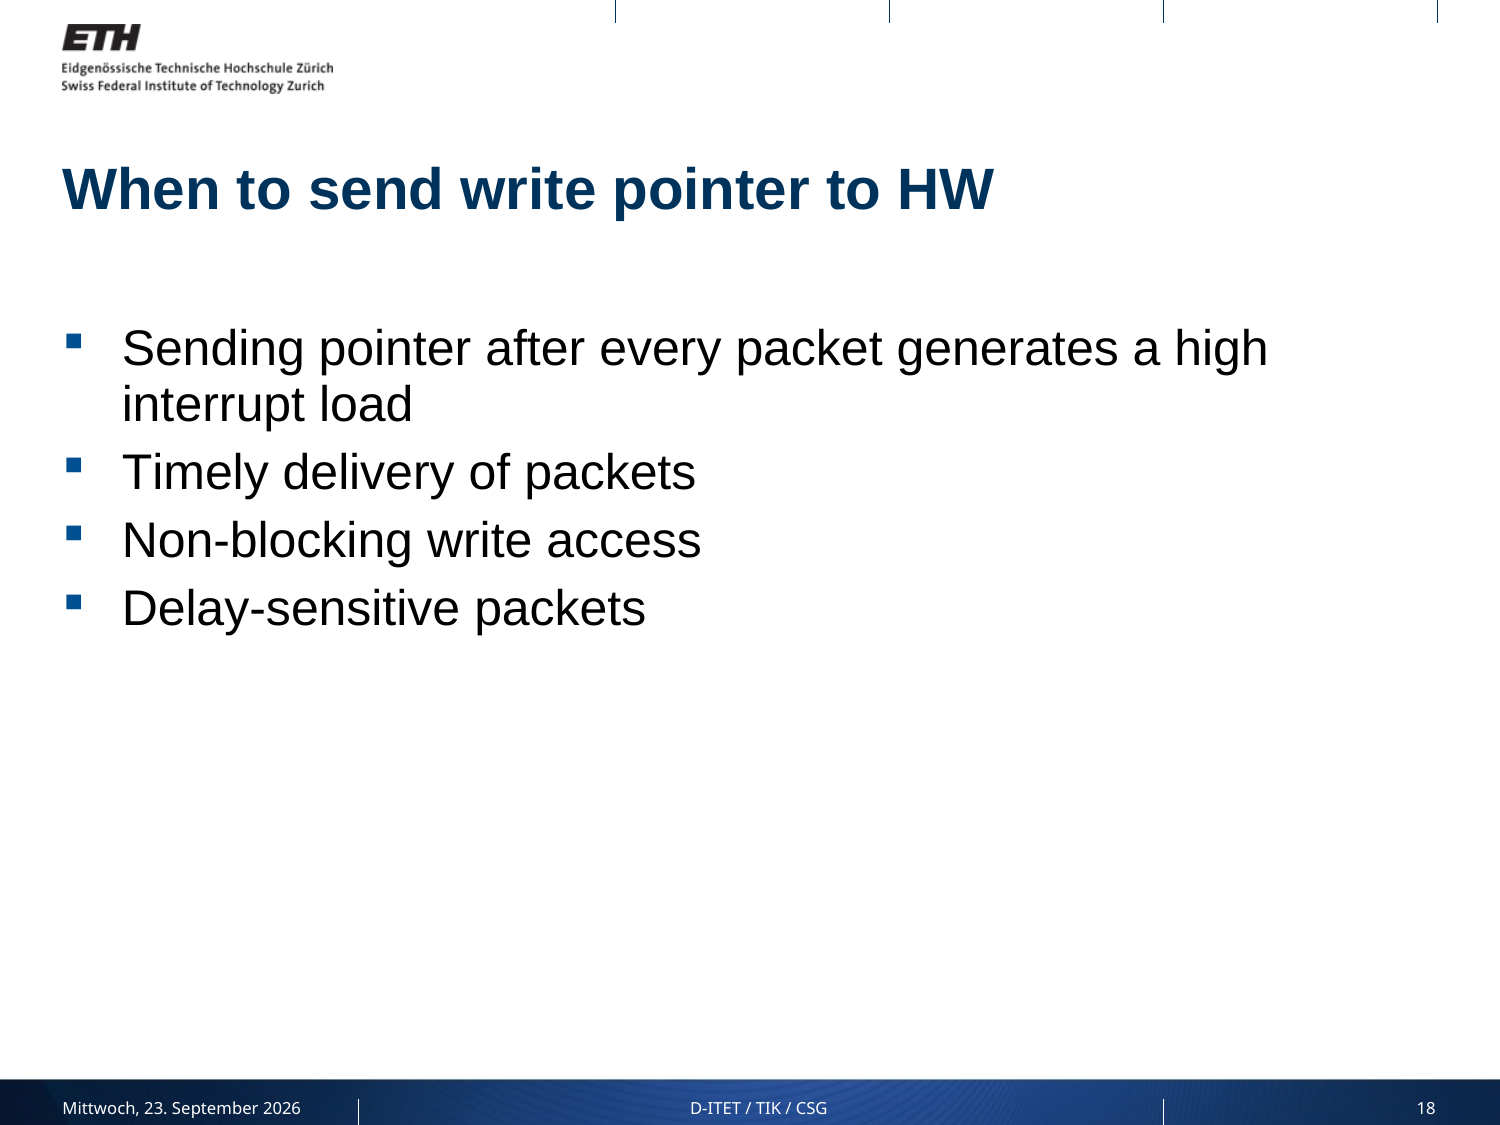

# When to send write pointer to HW
Sending pointer after every packet generates a high interrupt load
Timely delivery of packets
Non-blocking write access
Delay-sensitive packets
18